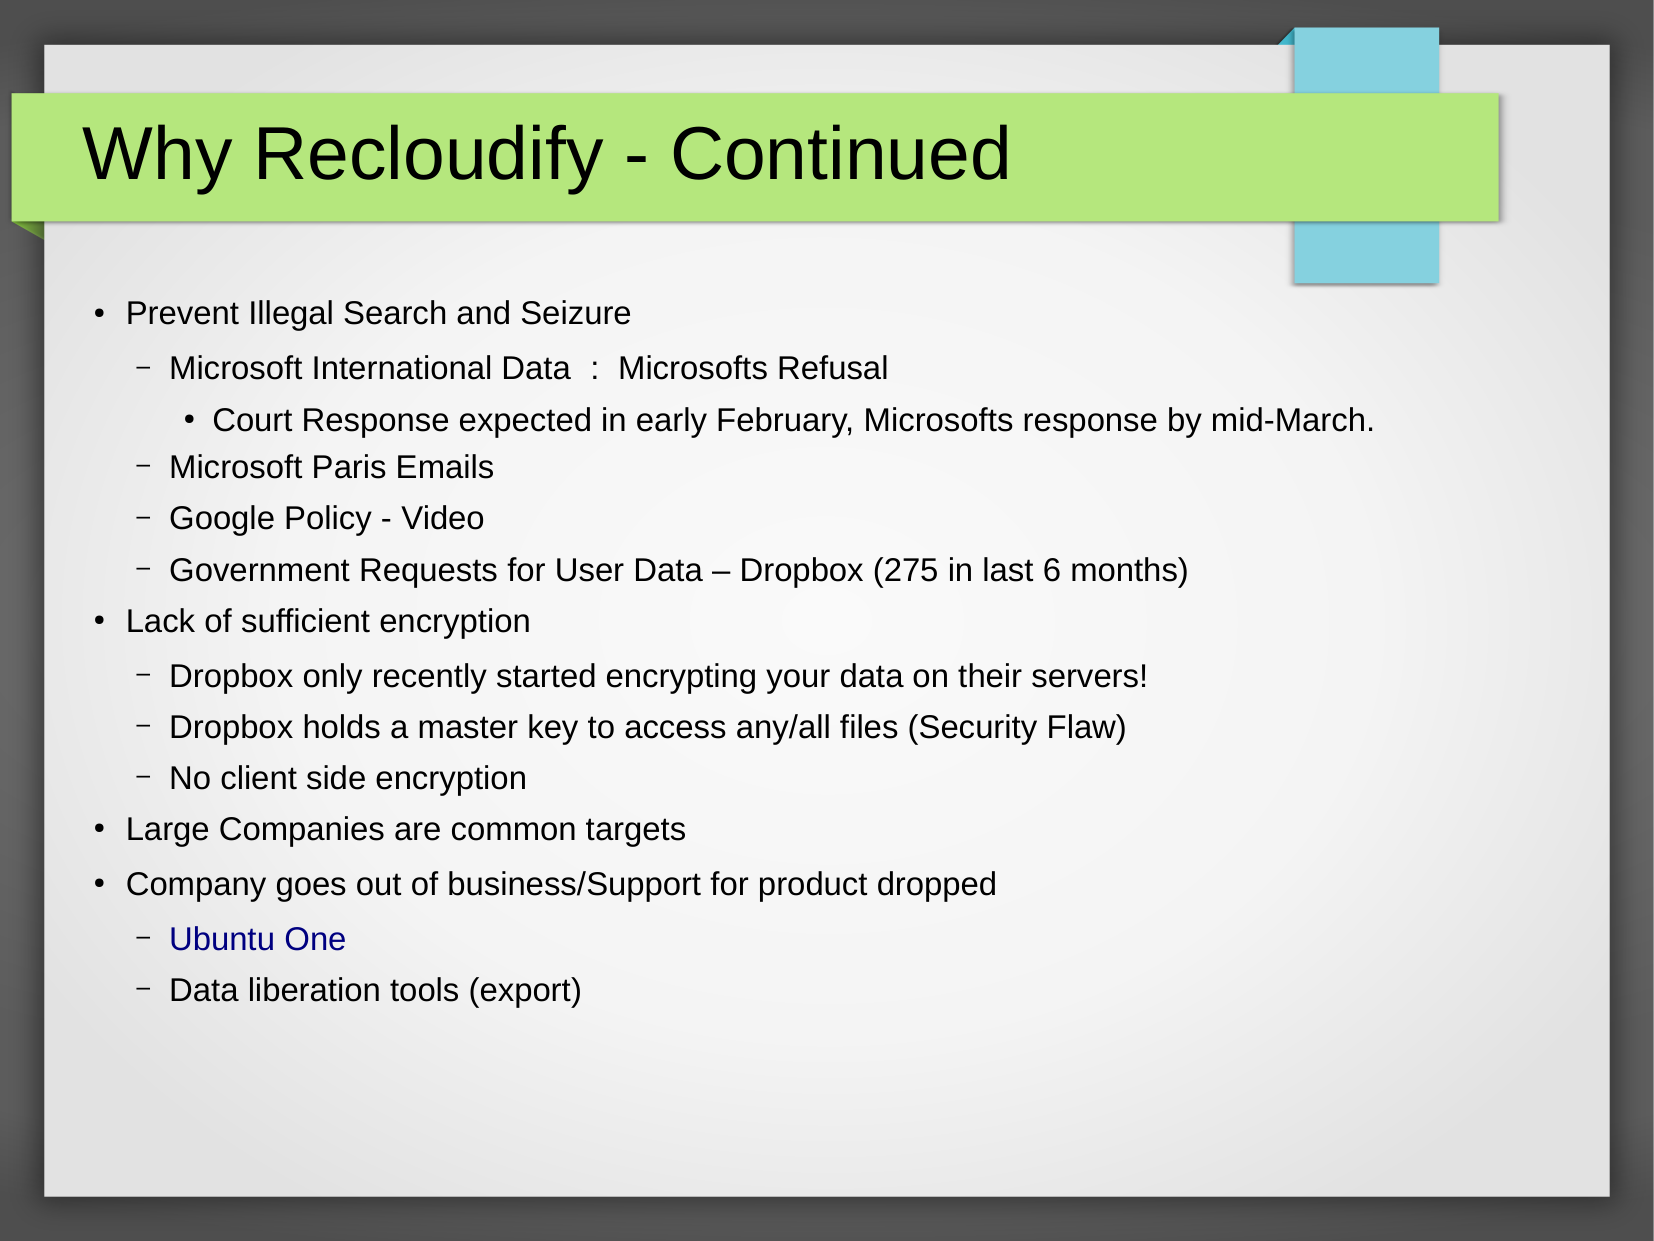

# Why Recloudify - Continued
Prevent Illegal Search and Seizure
Microsoft International Data : Microsofts Refusal
Court Response expected in early February, Microsofts response by mid-March.
Microsoft Paris Emails
Google Policy - Video
Government Requests for User Data – Dropbox (275 in last 6 months)
Lack of sufficient encryption
Dropbox only recently started encrypting your data on their servers!
Dropbox holds a master key to access any/all files (Security Flaw)
No client side encryption
Large Companies are common targets
Company goes out of business/Support for product dropped
Ubuntu One
Data liberation tools (export)